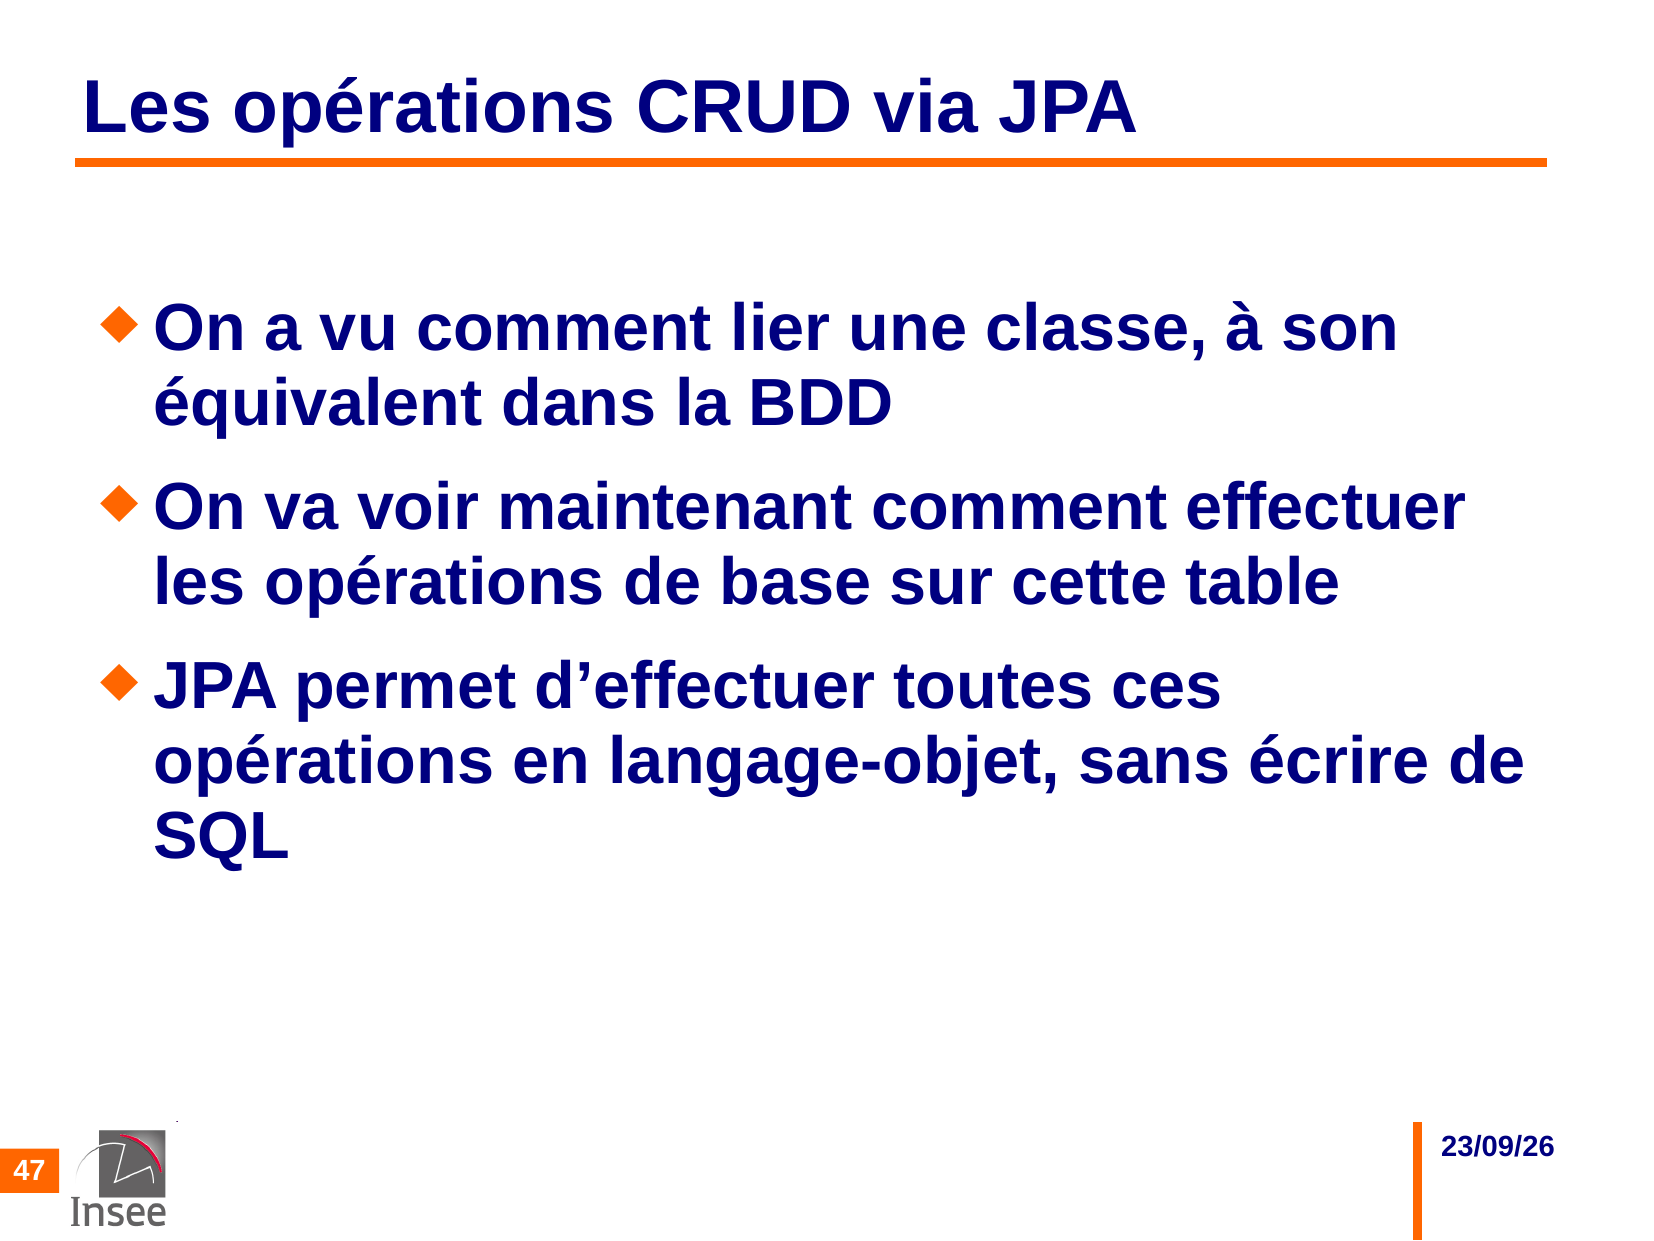

# Les opérations CRUD via JPA
On a vu comment lier une classe, à son équivalent dans la BDD
On va voir maintenant comment effectuer les opérations de base sur cette table
JPA permet d’effectuer toutes ces opérations en langage-objet, sans écrire de SQL
47